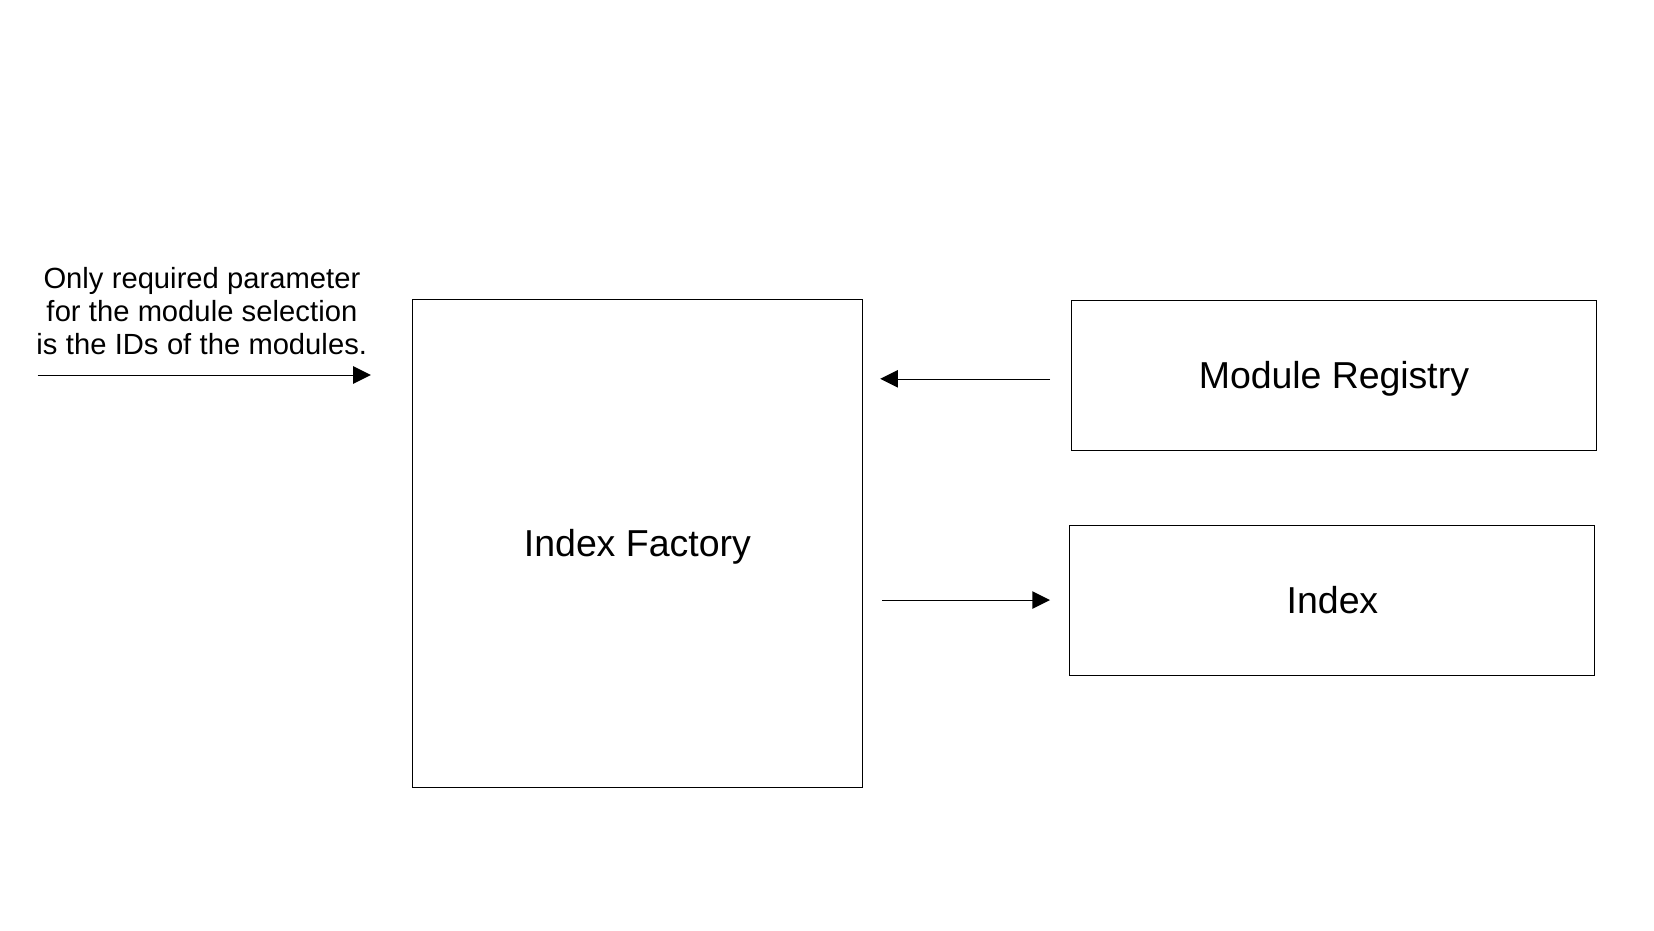

#
Only required parameter for the module selection is the IDs of the modules.
Index Factory
Module Registry
Index